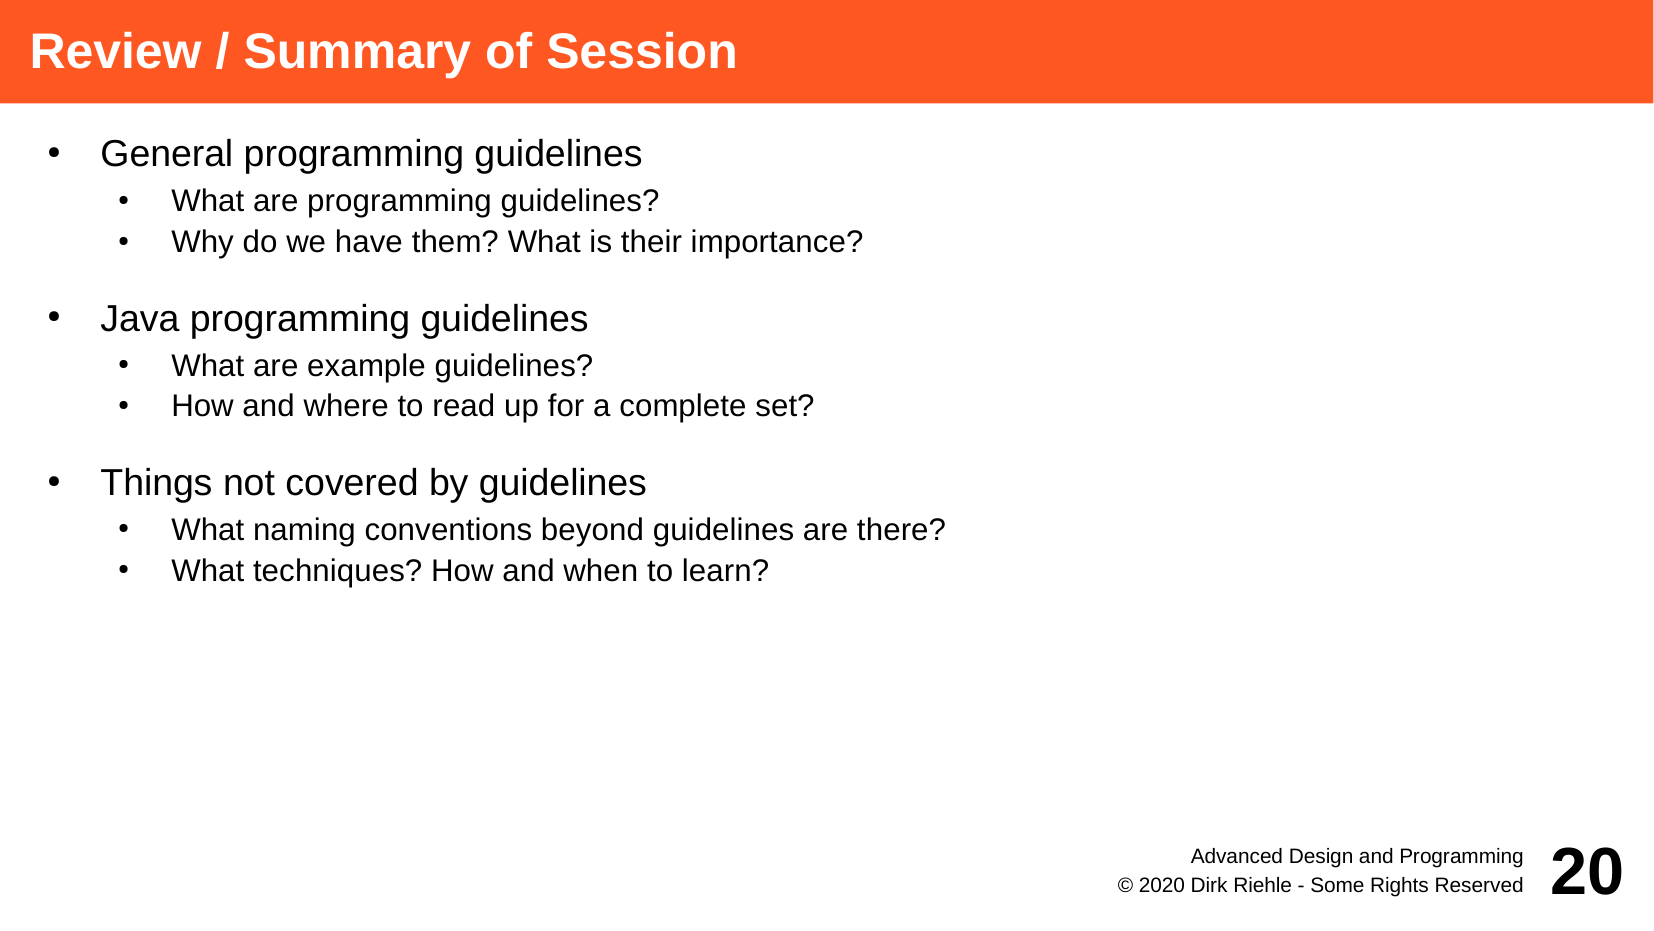

# Review / Summary of Session
General programming guidelines
What are programming guidelines?
Why do we have them? What is their importance?
Java programming guidelines
What are example guidelines?
How and where to read up for a complete set?
Things not covered by guidelines
What naming conventions beyond guidelines are there?
What techniques? How and when to learn?
Advanced Design and Programming
20
© 2020 Dirk Riehle - Some Rights Reserved